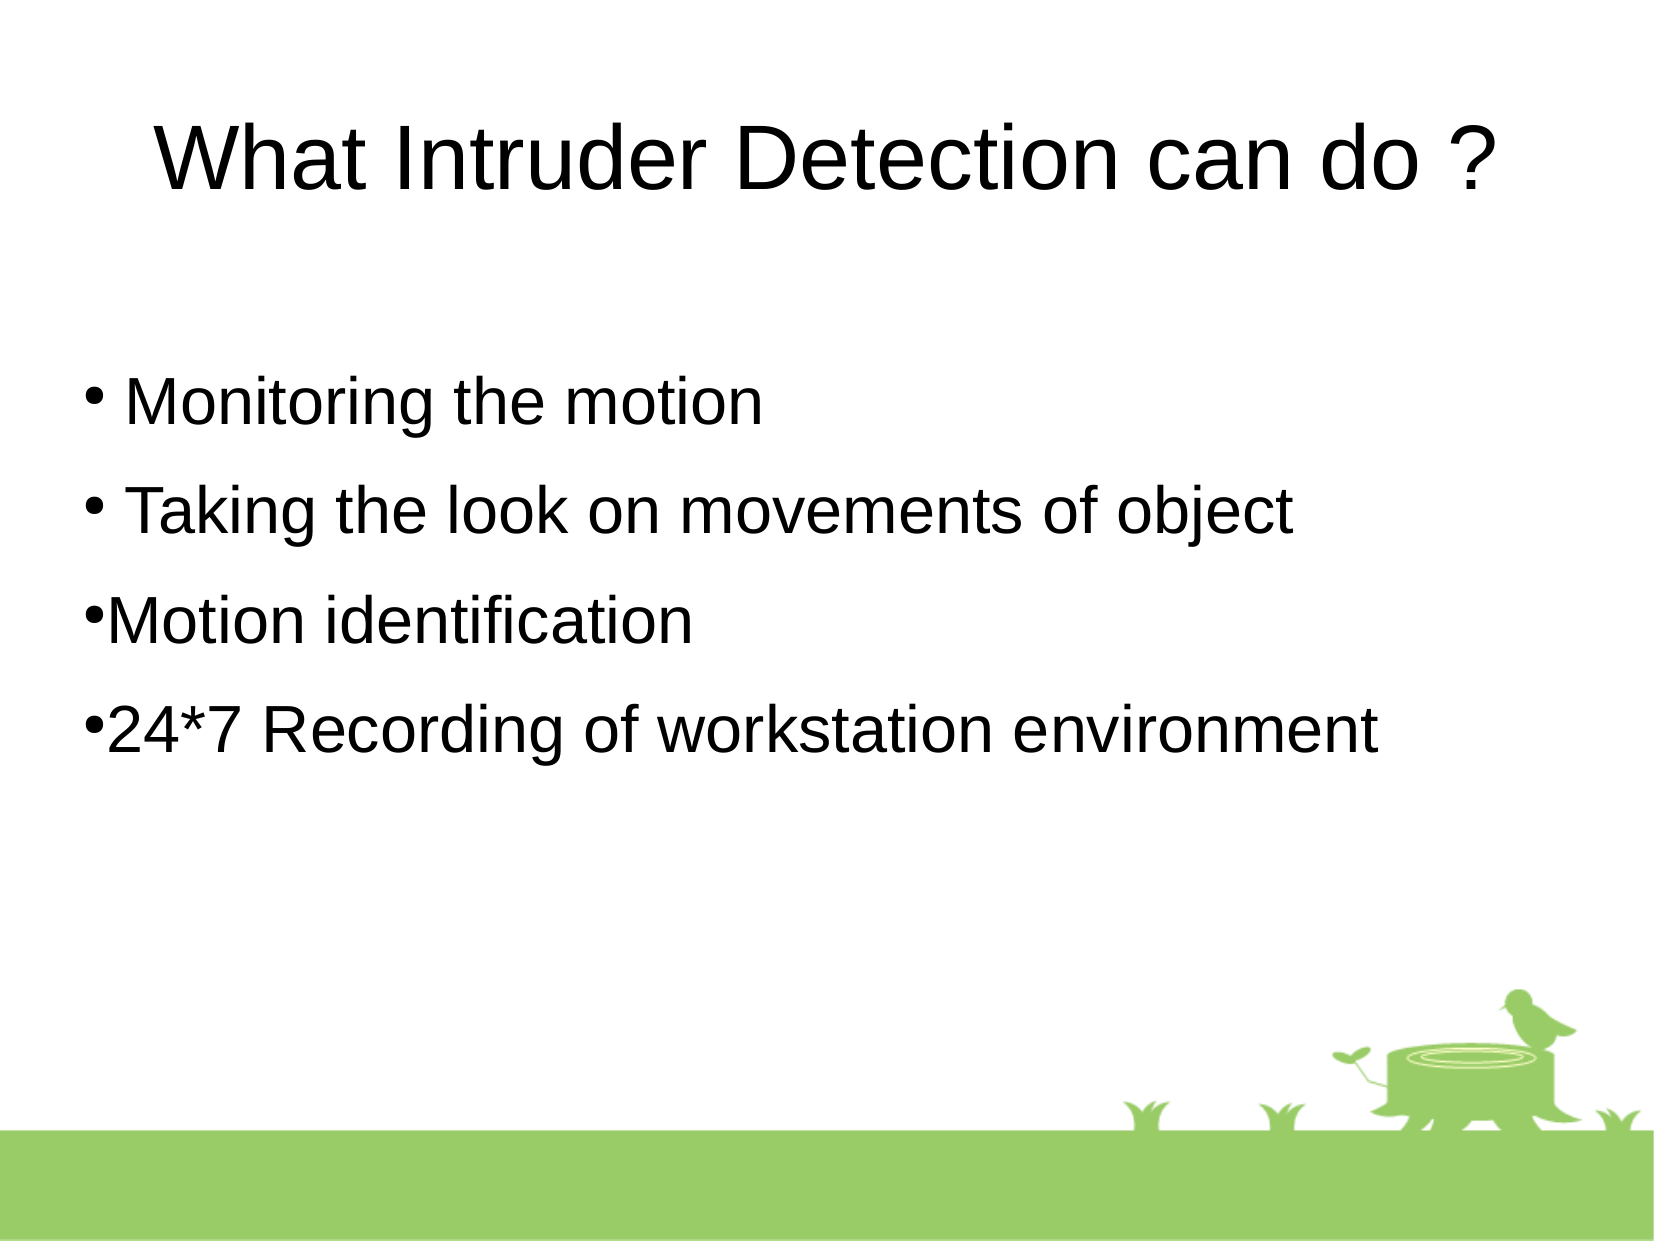

# What Intruder Detection can do ?
 Monitoring the motion
 Taking the look on movements of object
Motion identification
24*7 Recording of workstation environment